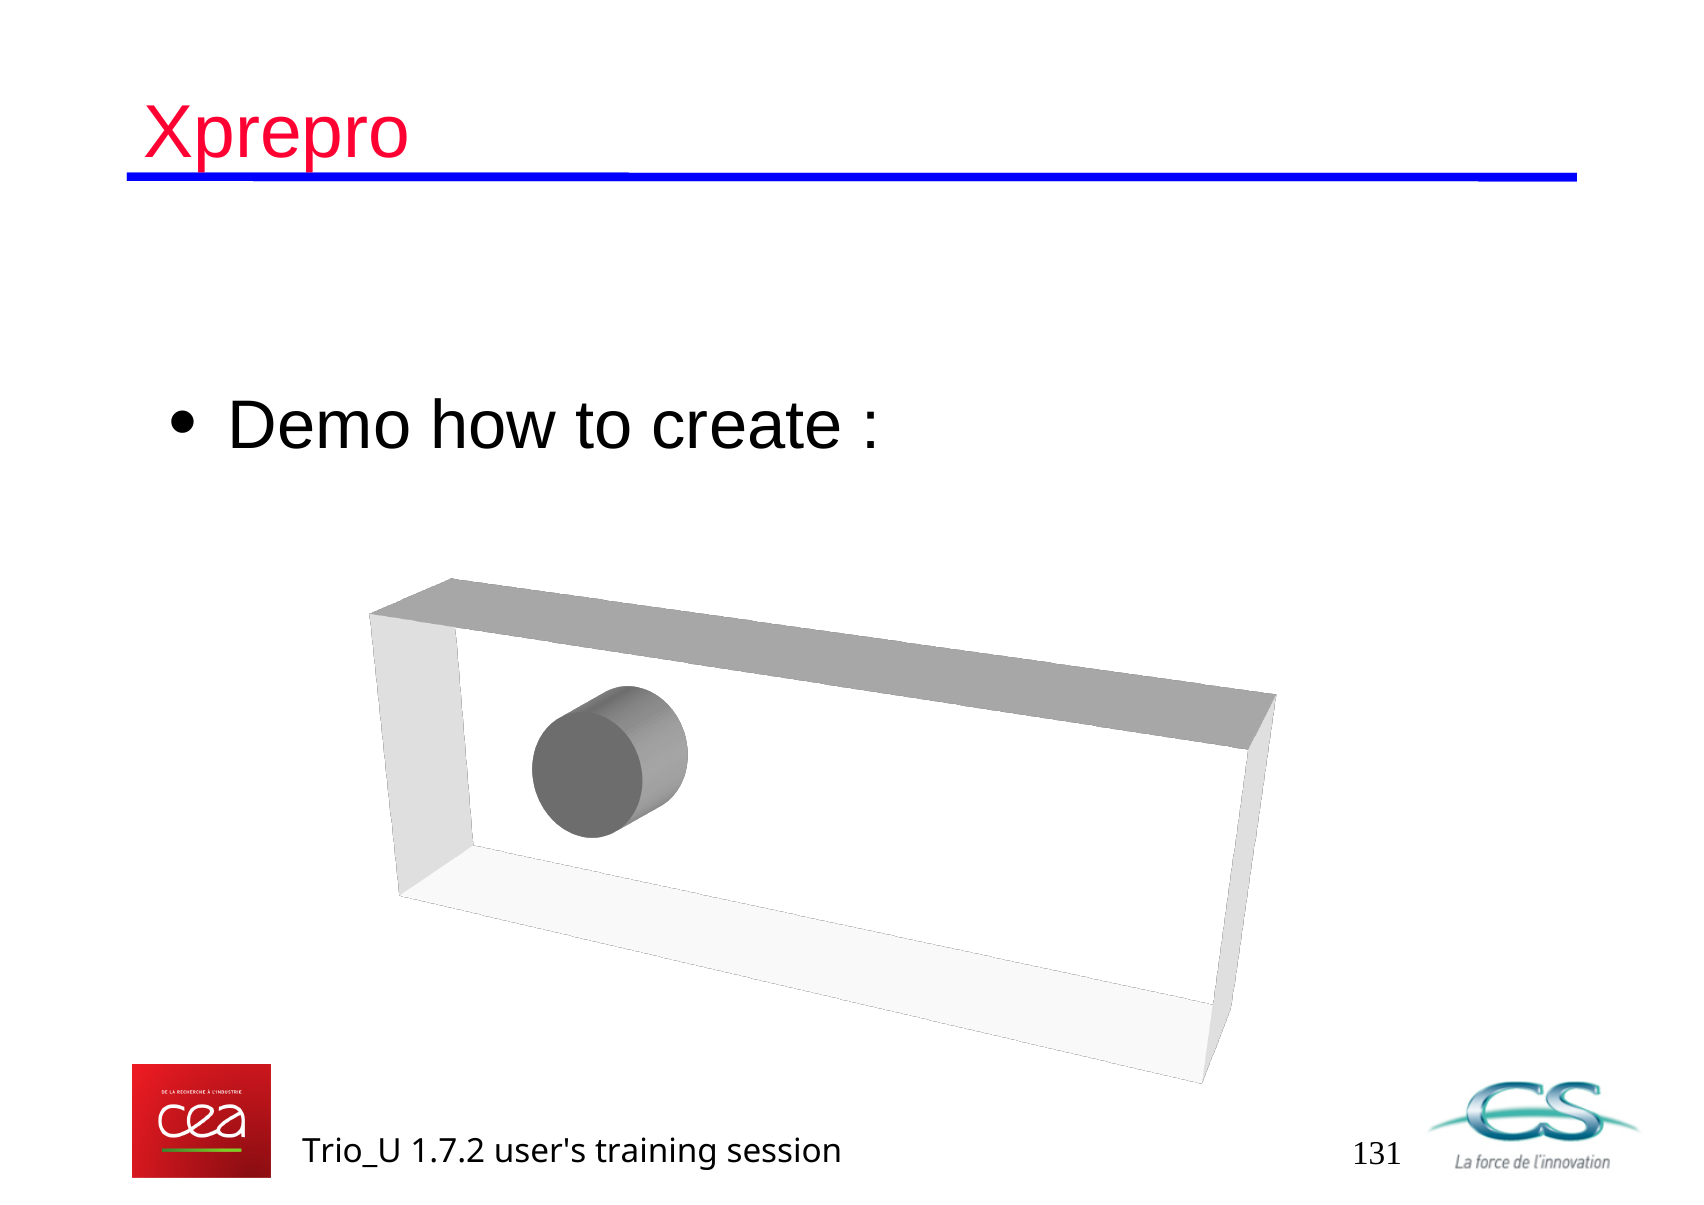

# Xprepro
Demo how to create :
Trio_U 1.7.2 user's training session
131